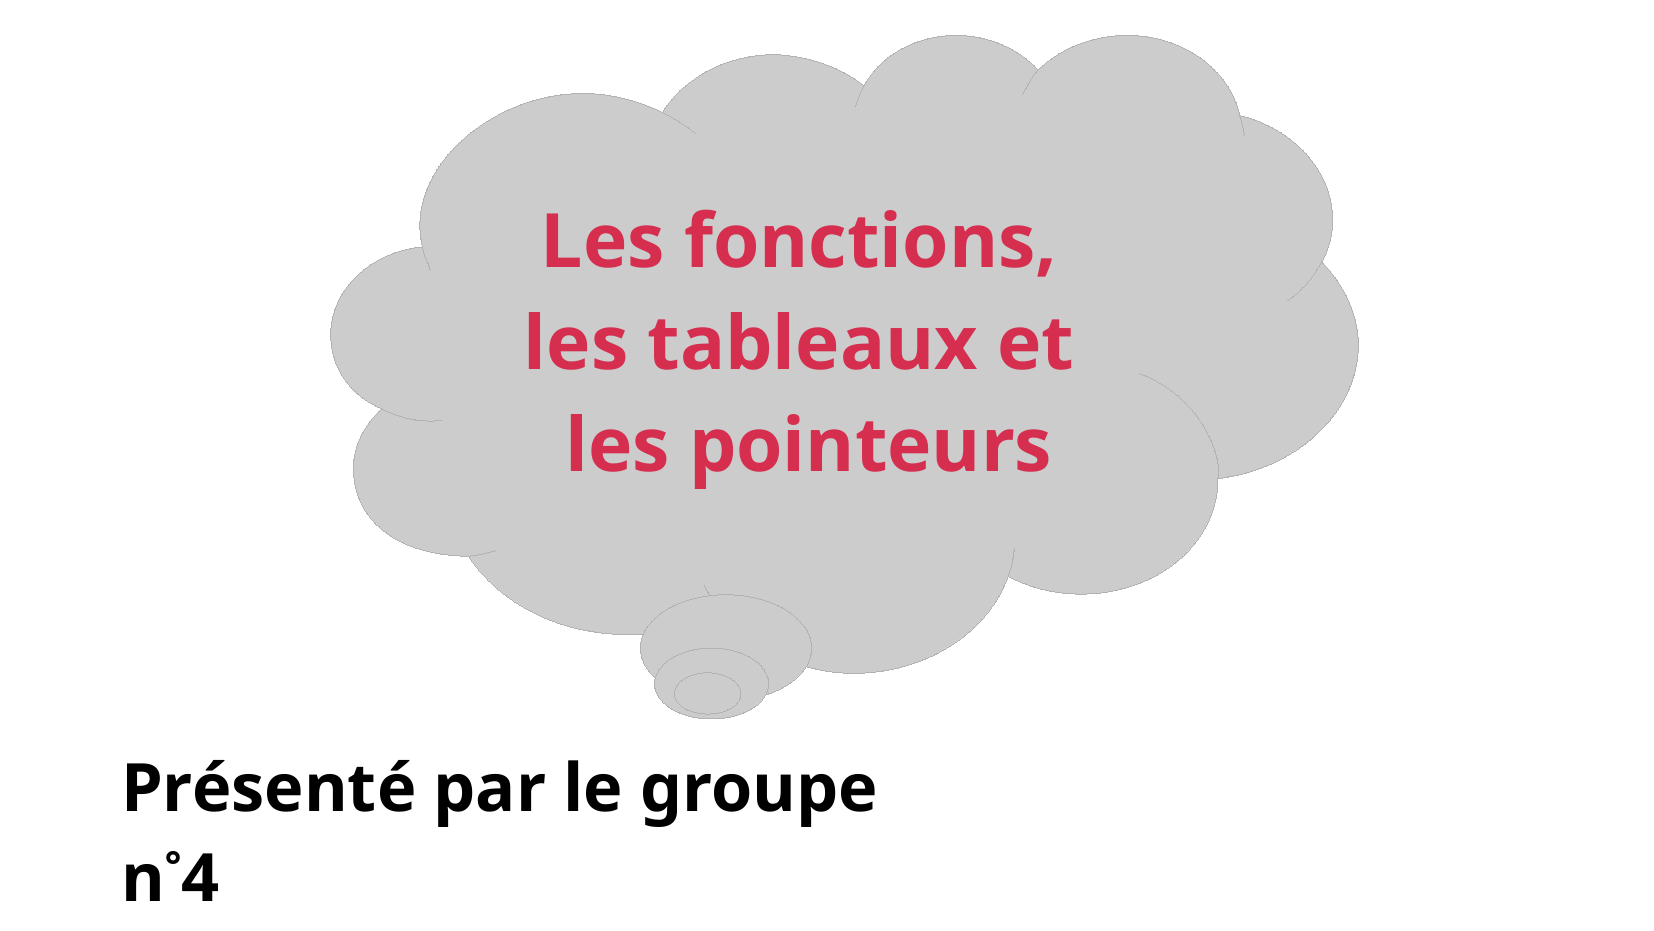

Les fonctions,
les tableaux et
les pointeurs
Présenté par le groupe n°4